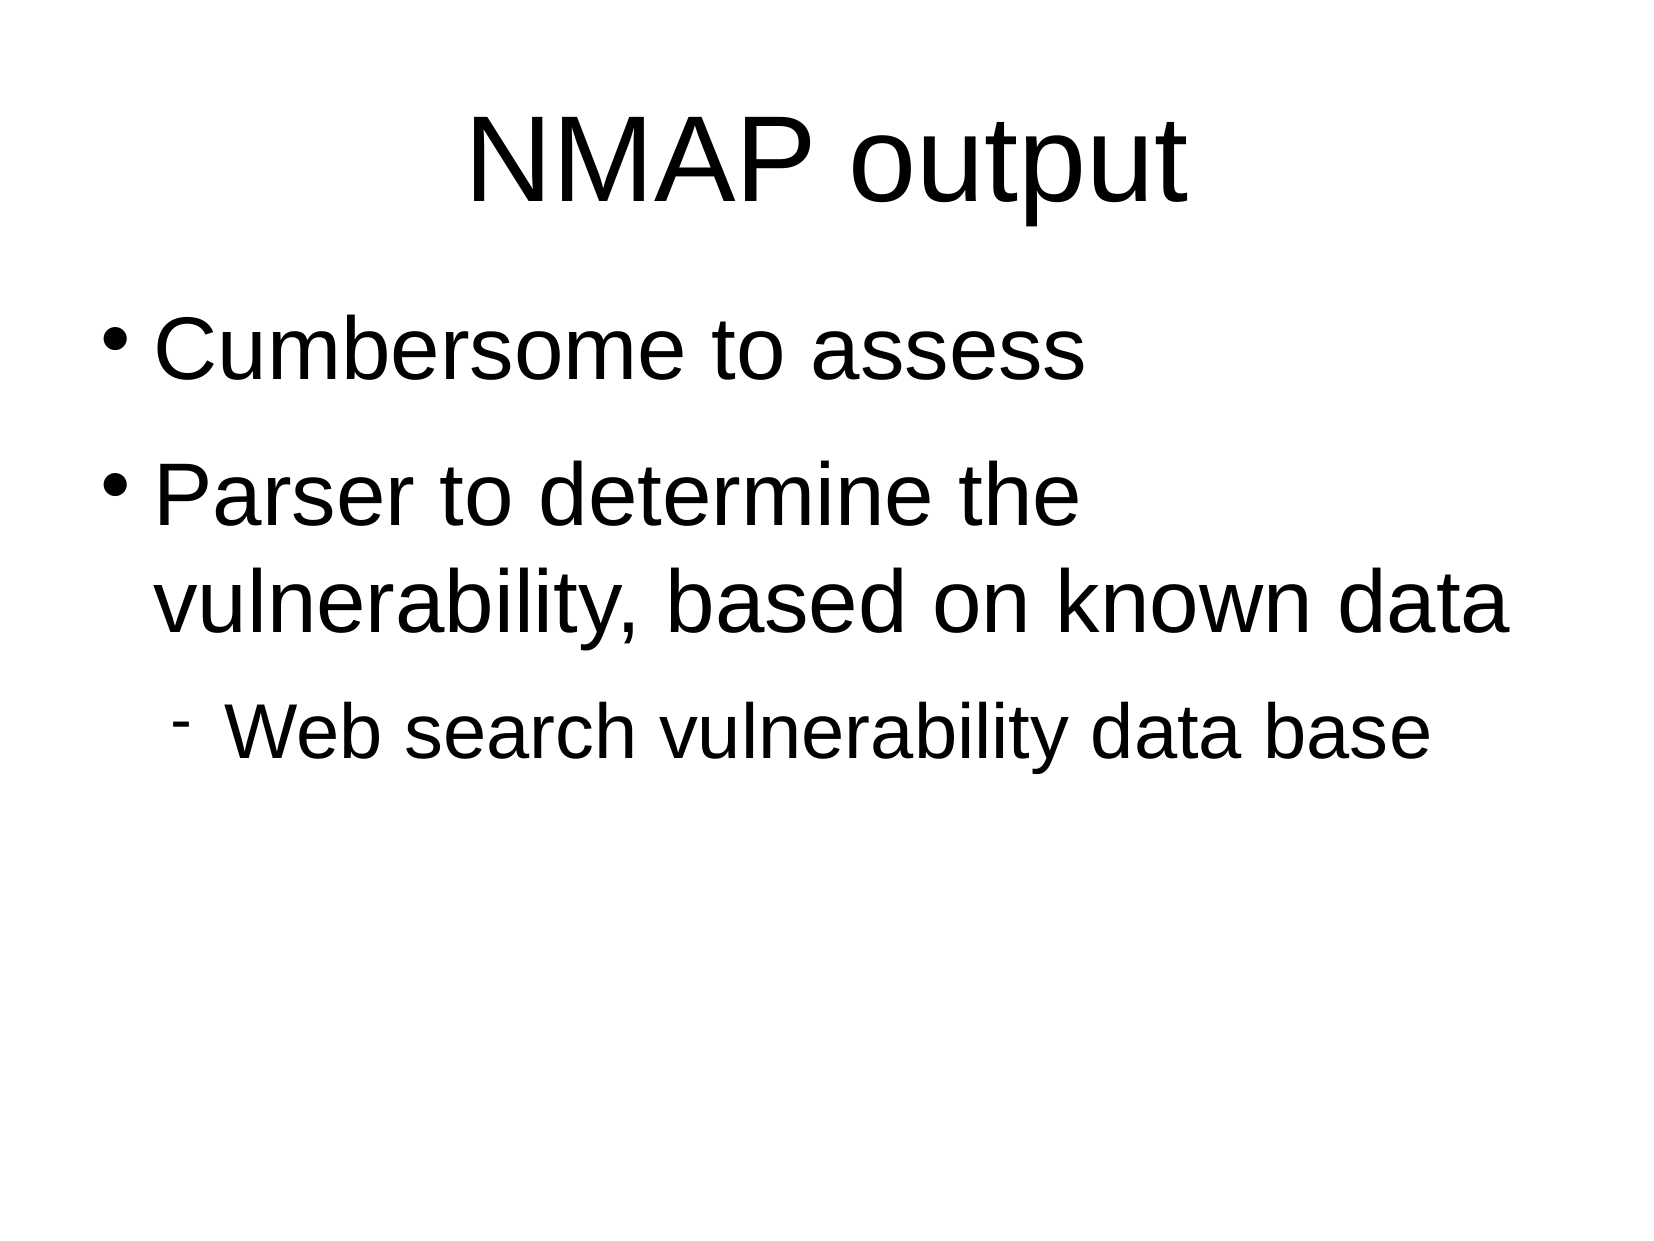

NMAP output
Cumbersome to assess
Parser to determine the vulnerability, based on known data
Web search vulnerability data base